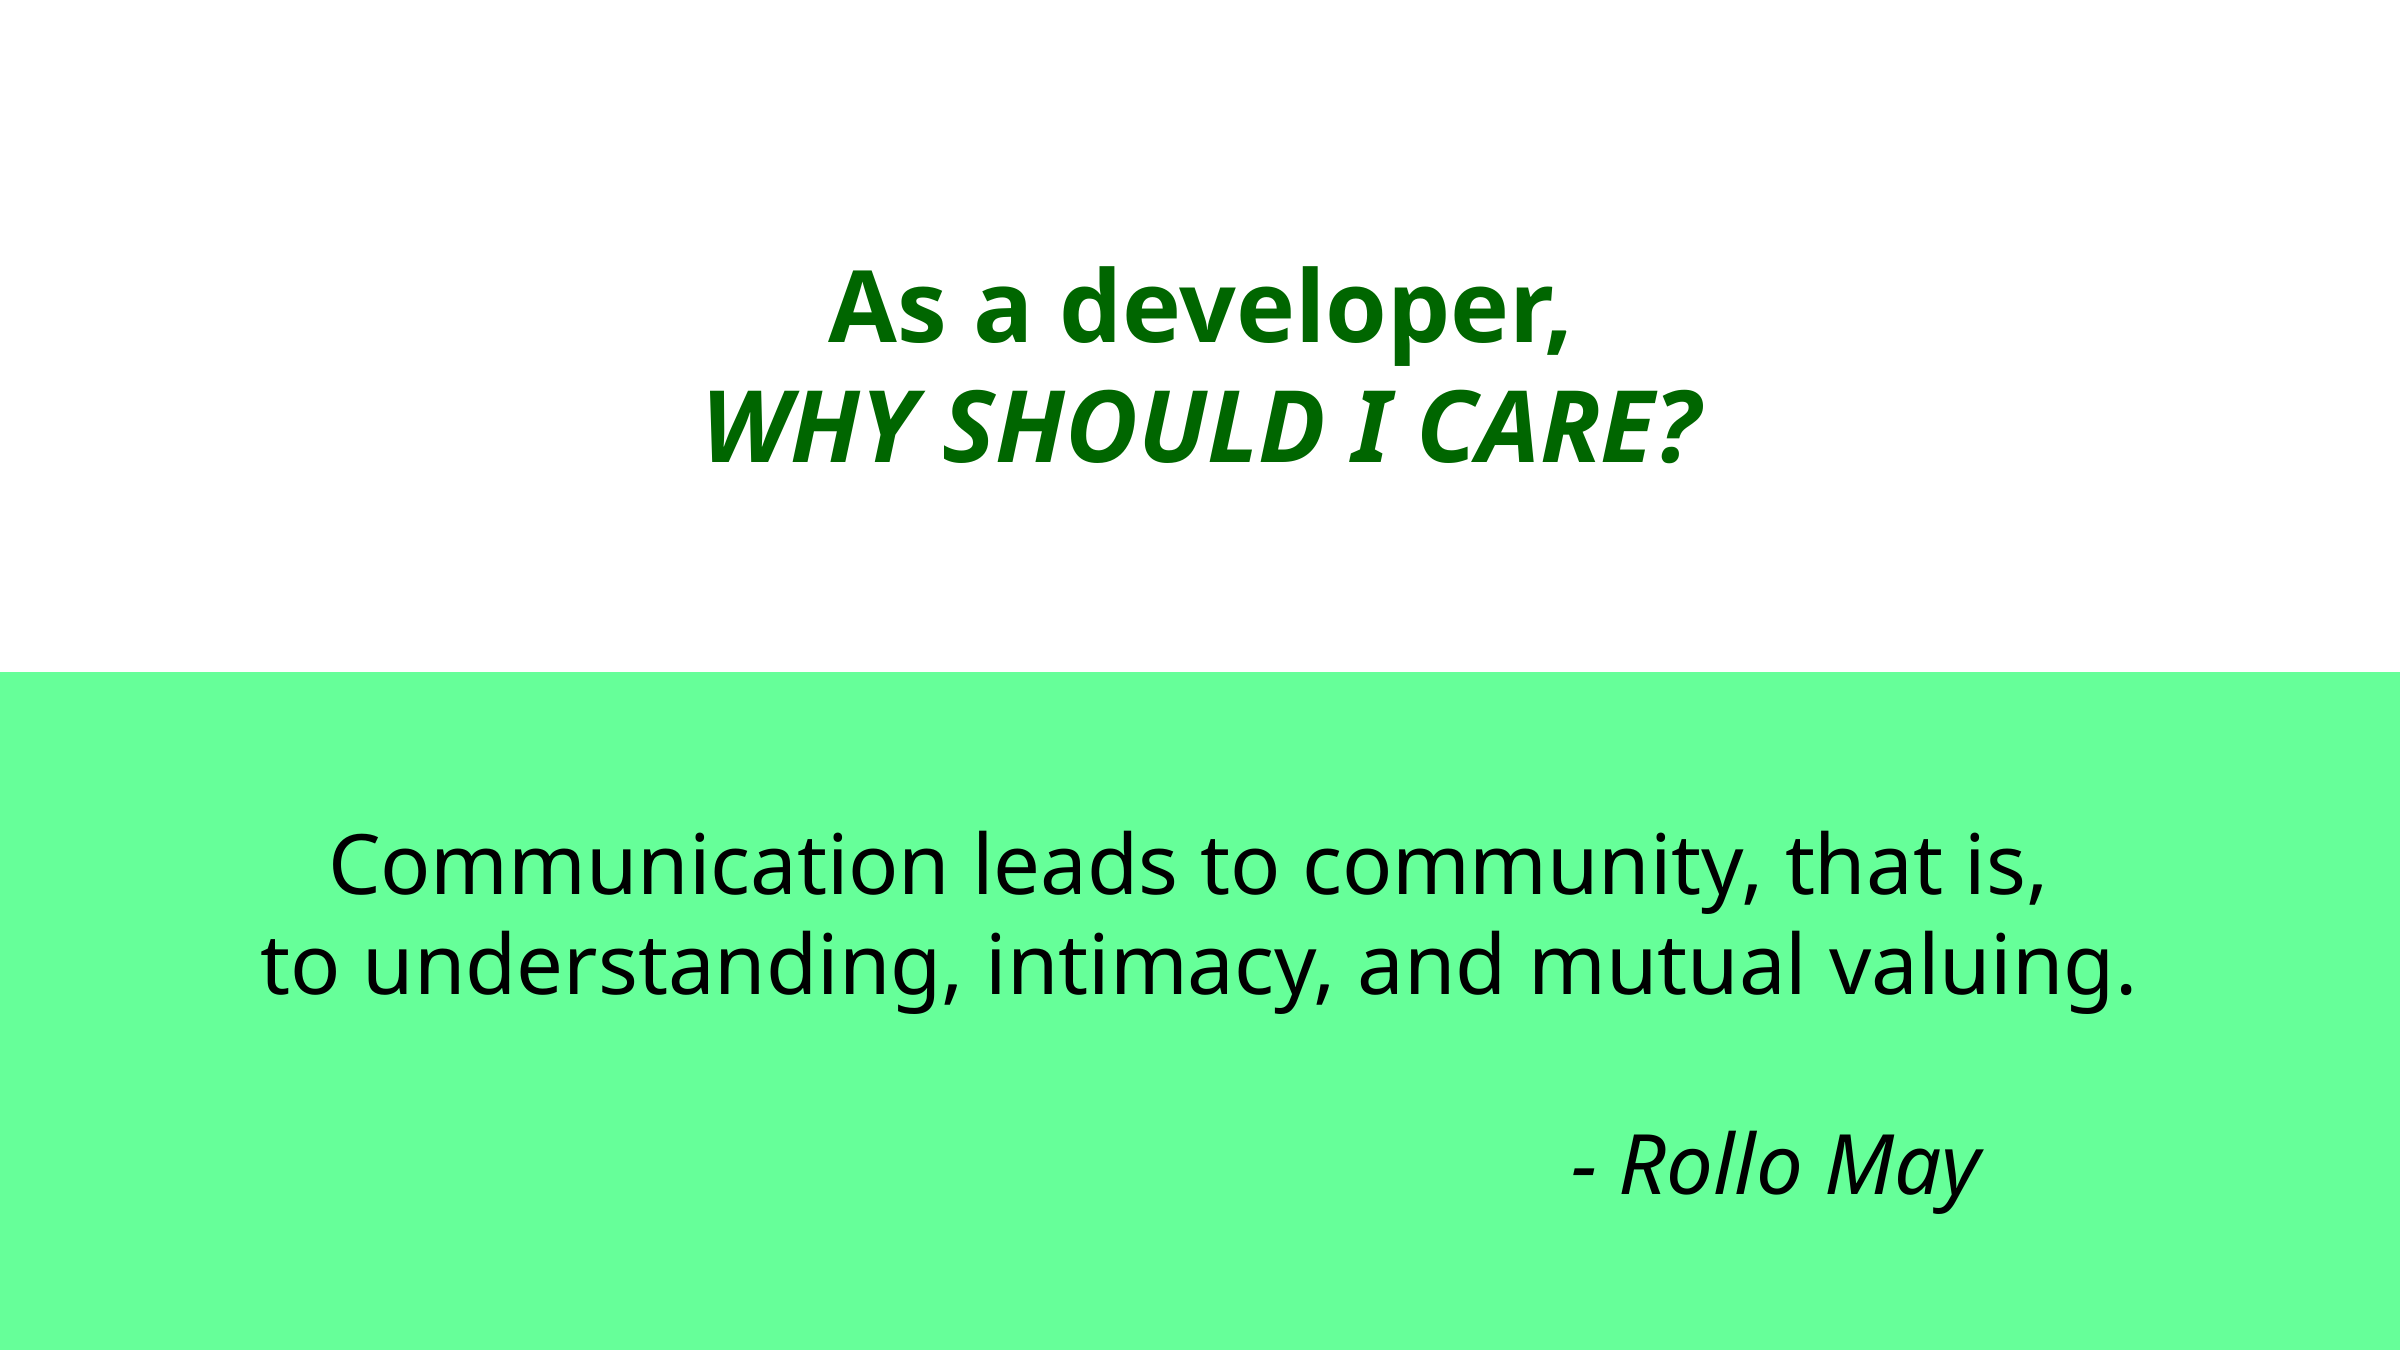

As a developer,
WHY SHOULD I CARE?
Communication leads to community, that is,
to understanding, intimacy, and mutual valuing.
 - Rollo May